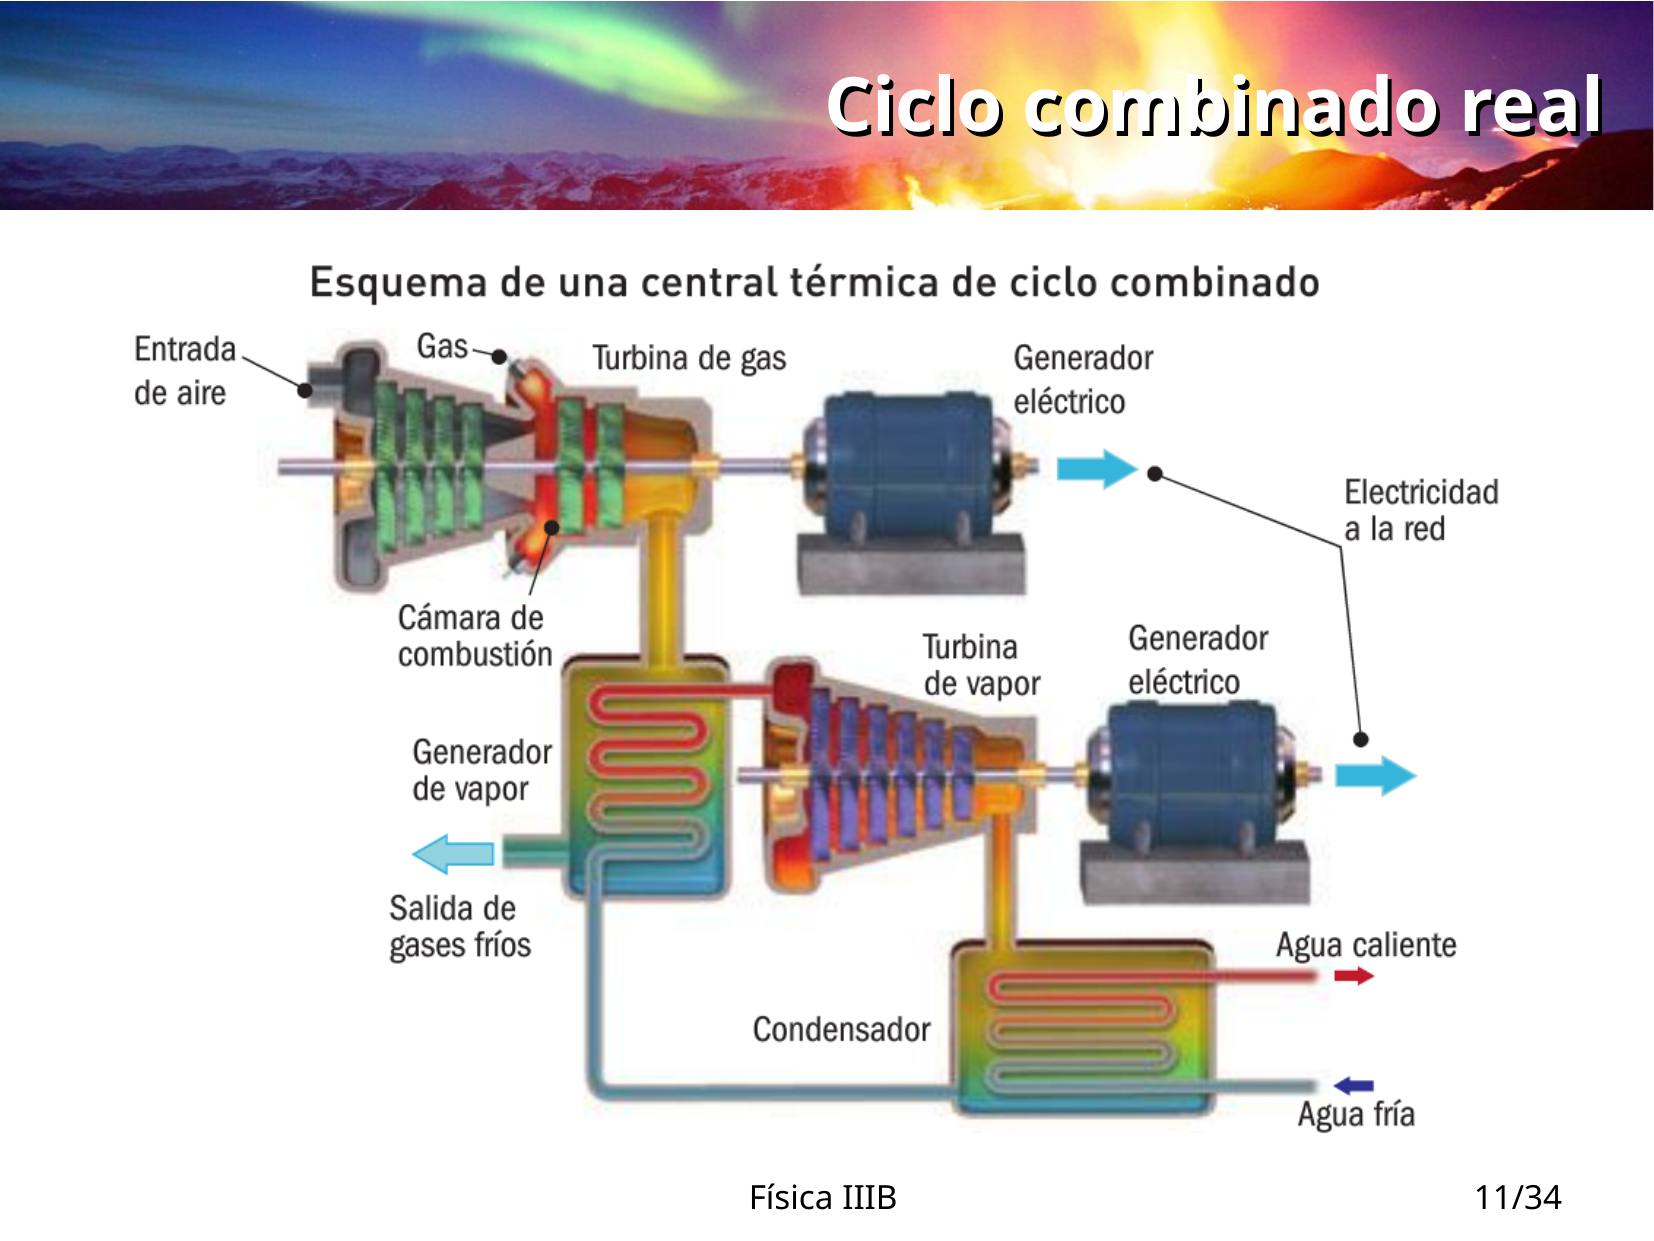

# Ciclo combinado real
Física IIIB
11